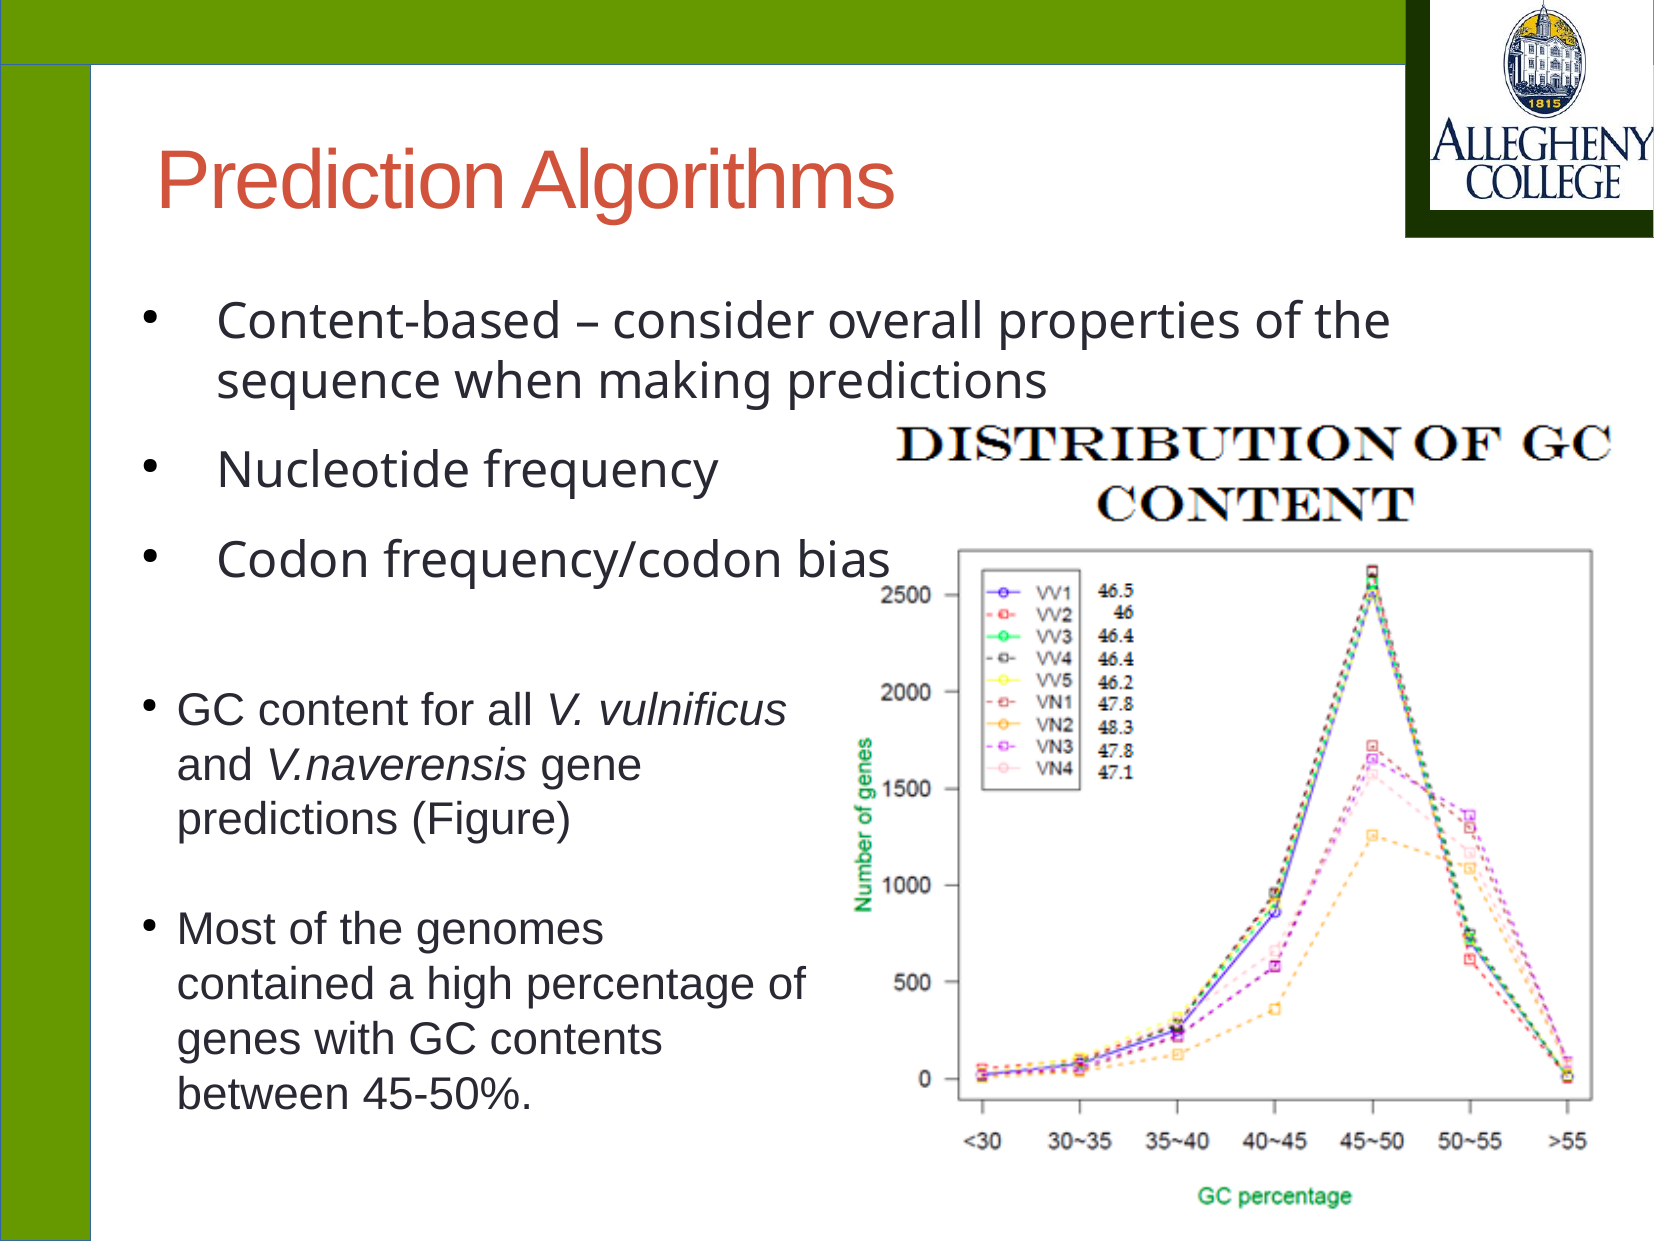

Prediction Algorithms
# Content-based – consider overall properties of the sequence when making predictions
Nucleotide frequency
Codon frequency/codon bias
GC content for all V. vulnificus and V.naverensis gene predictions (Figure)
Most of the genomes contained a high percentage of genes with GC contents between 45-50%.